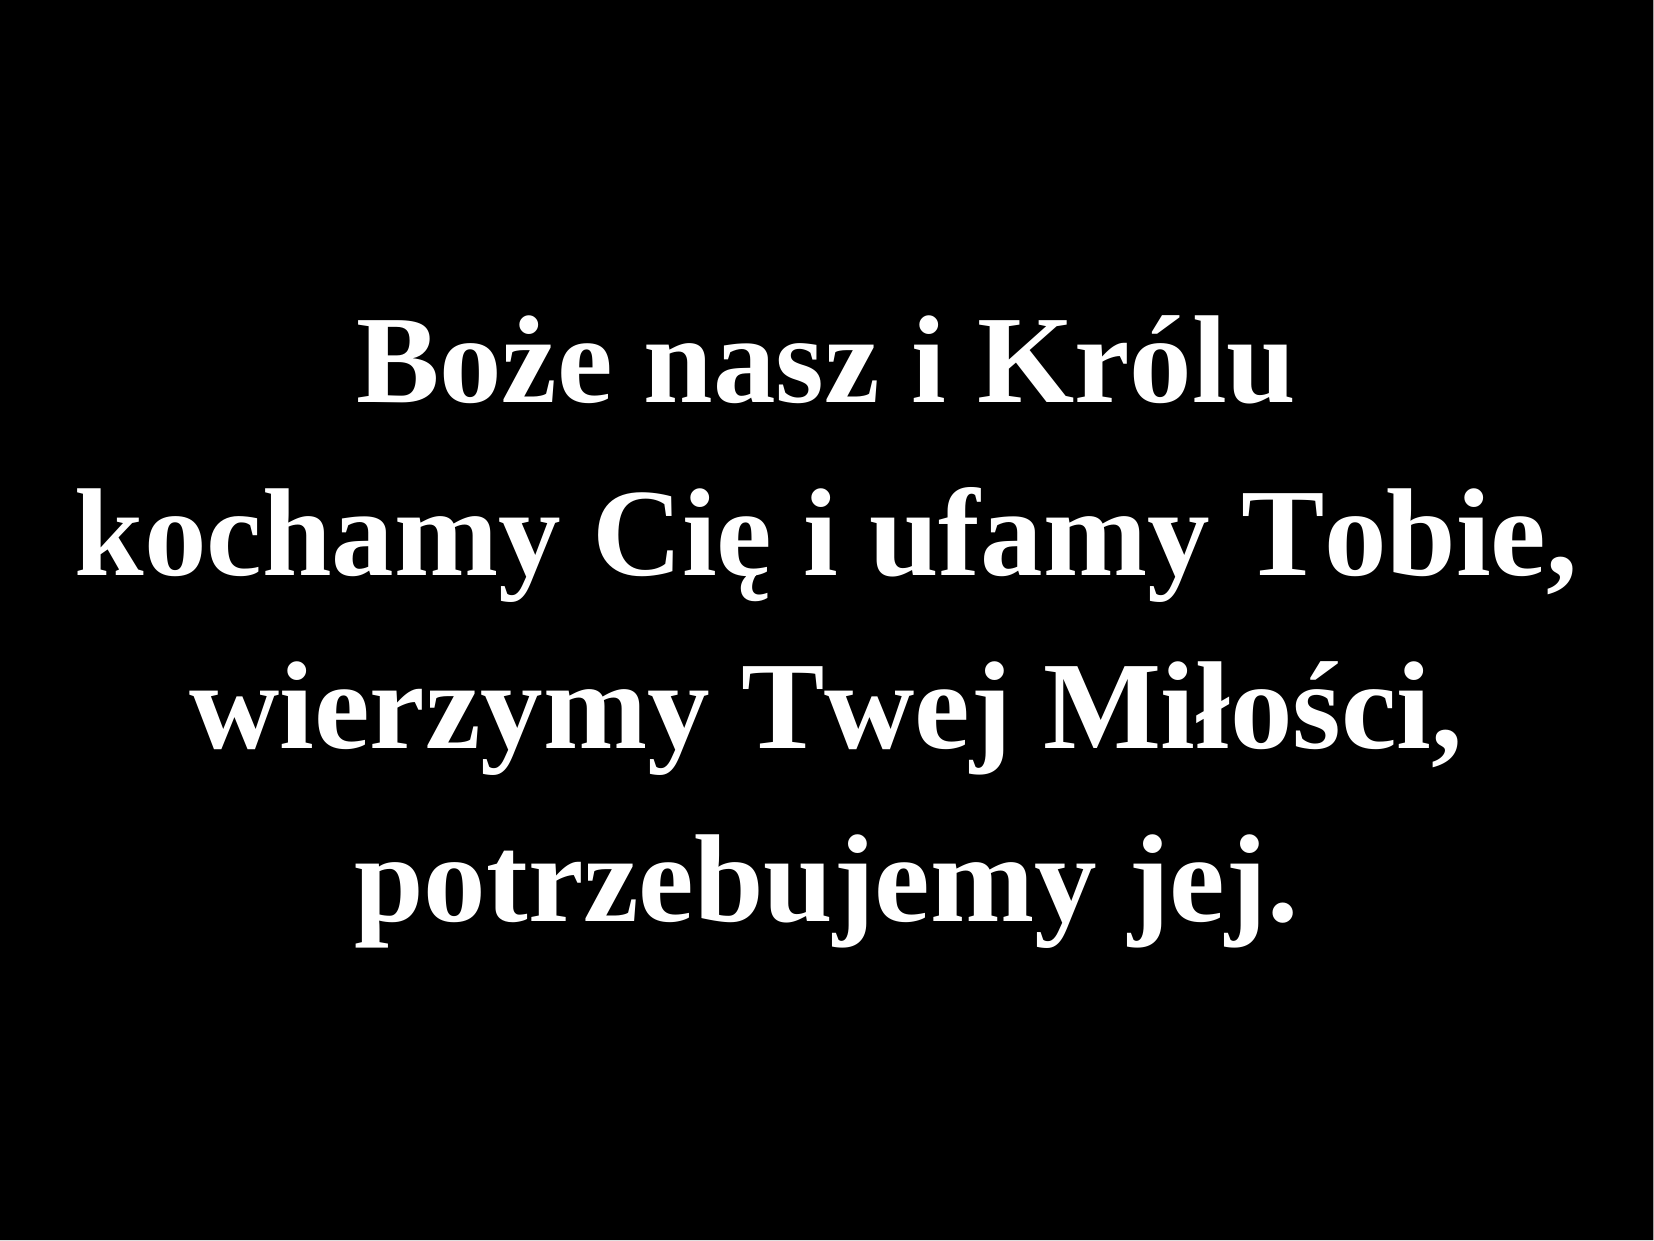

# Boże nasz i Królu ppp kochamy Cię i ufamy Tobie, ppp wierzymy Twej Miłości, ppp potrzebujemy jej.